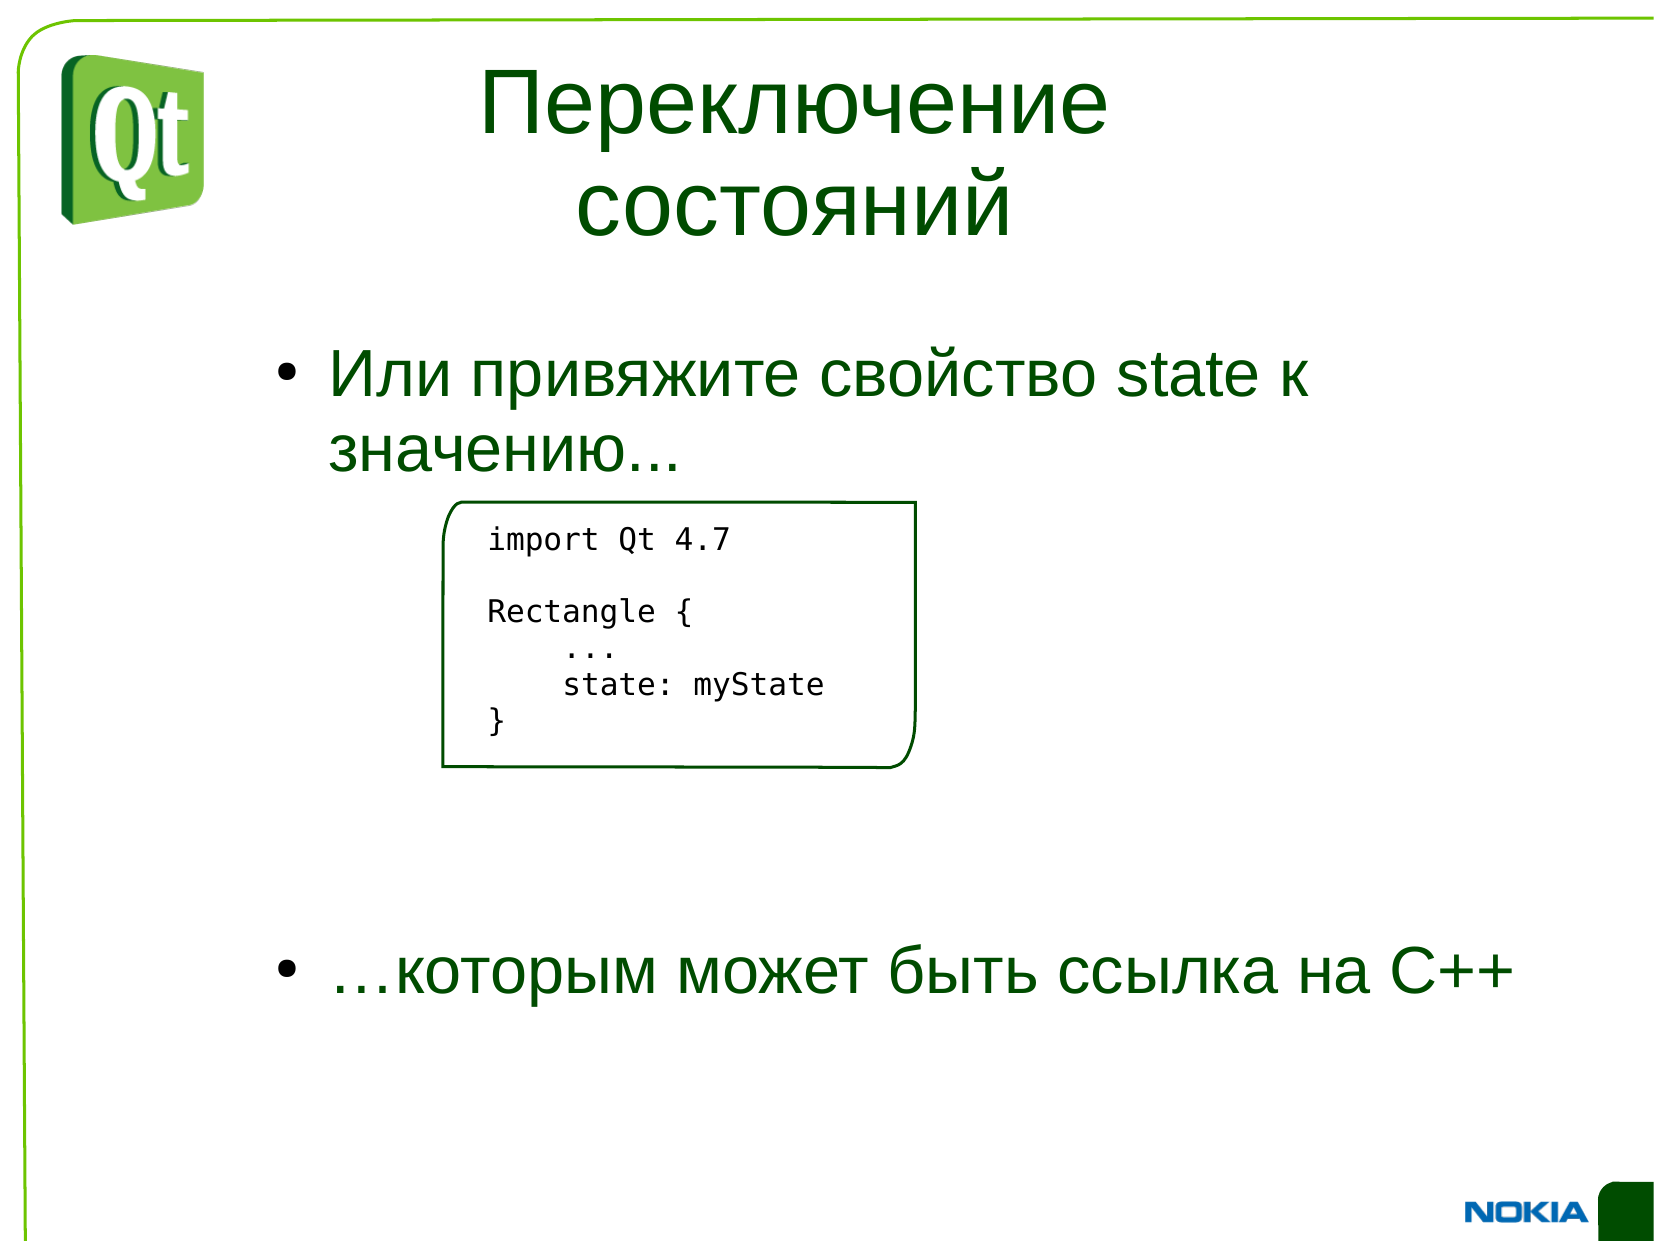

# Переключение состояний
Или привяжите свойство state к значению...
…которым может быть ссылка на C++
import Qt 4.7
Rectangle {
 ...
 state: myState
}